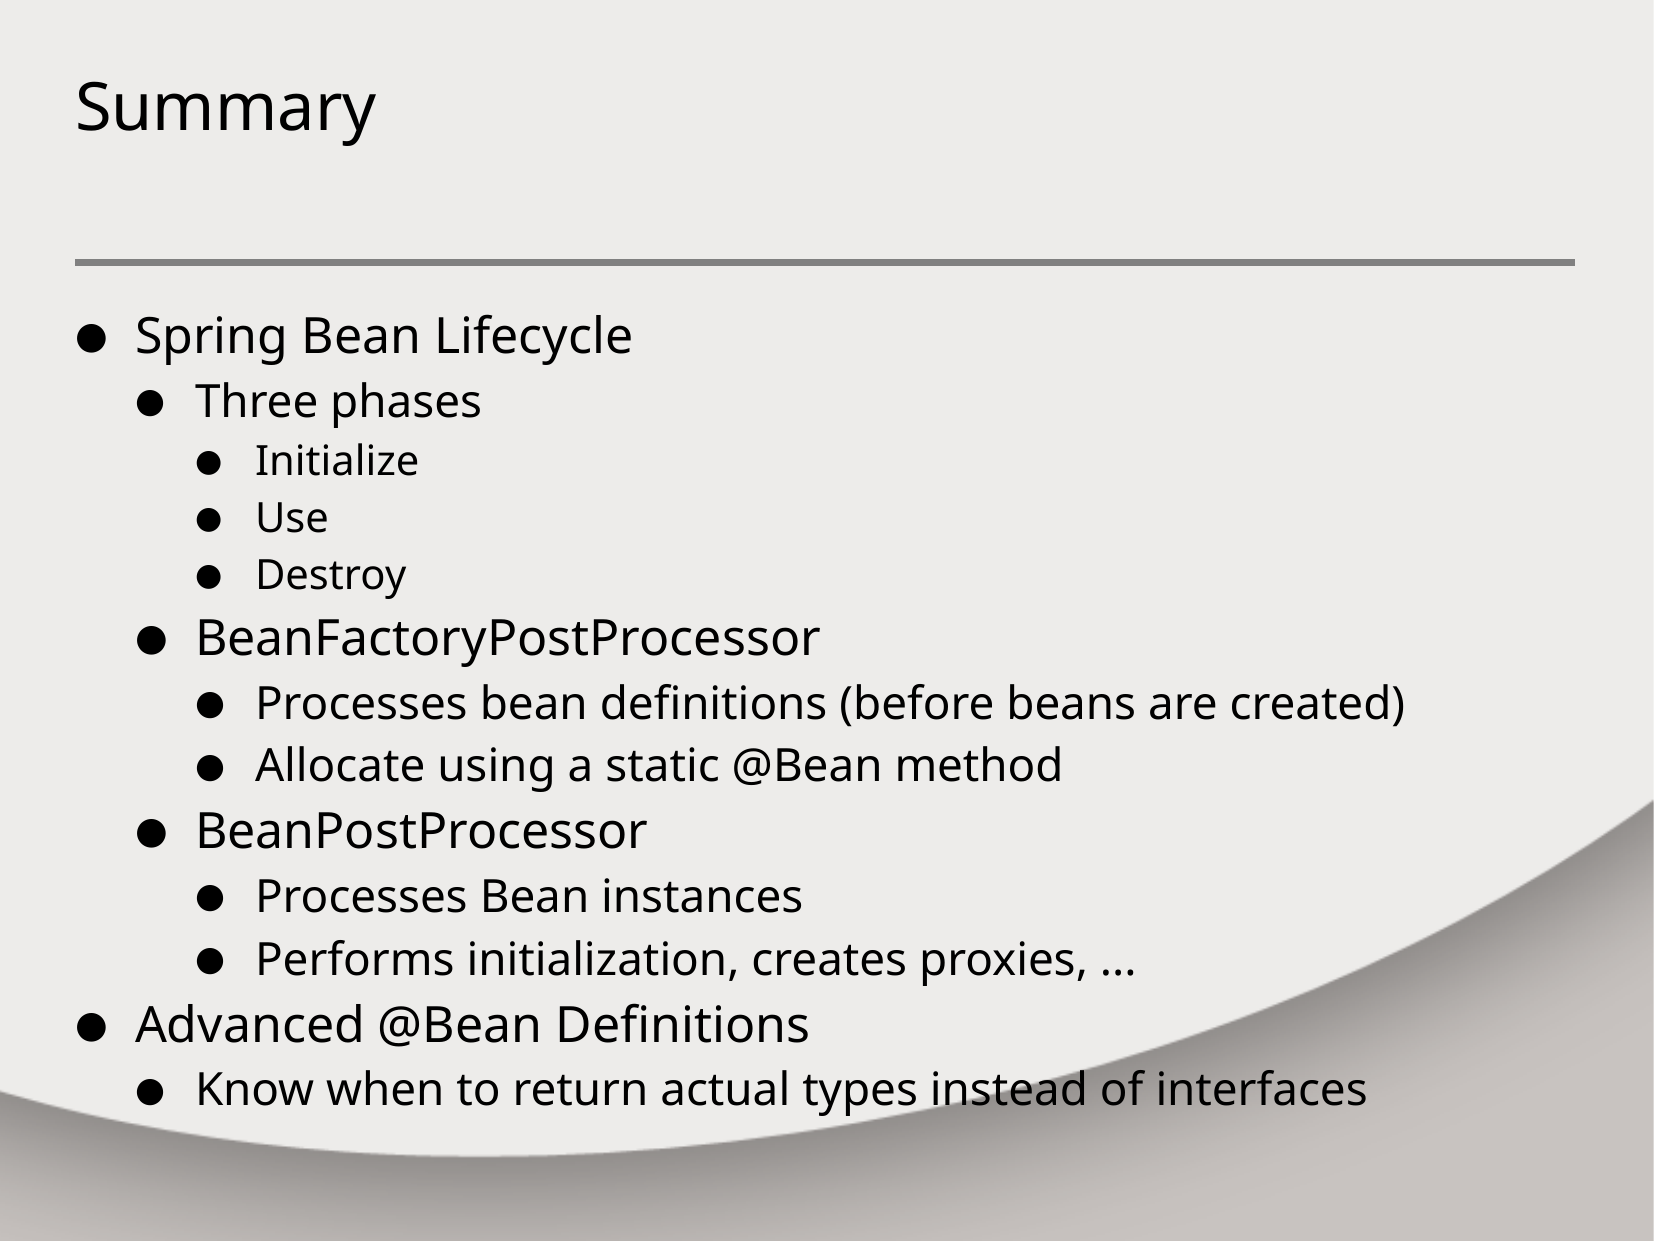

# Summary
Spring Bean Lifecycle
Three phases
Initialize
Use
Destroy
BeanFactoryPostProcessor
Processes bean definitions (before beans are created)
Allocate using a static @Bean method
BeanPostProcessor
Processes Bean instances
Performs initialization, creates proxies, ...
Advanced @Bean Definitions
Know when to return actual types instead of interfaces